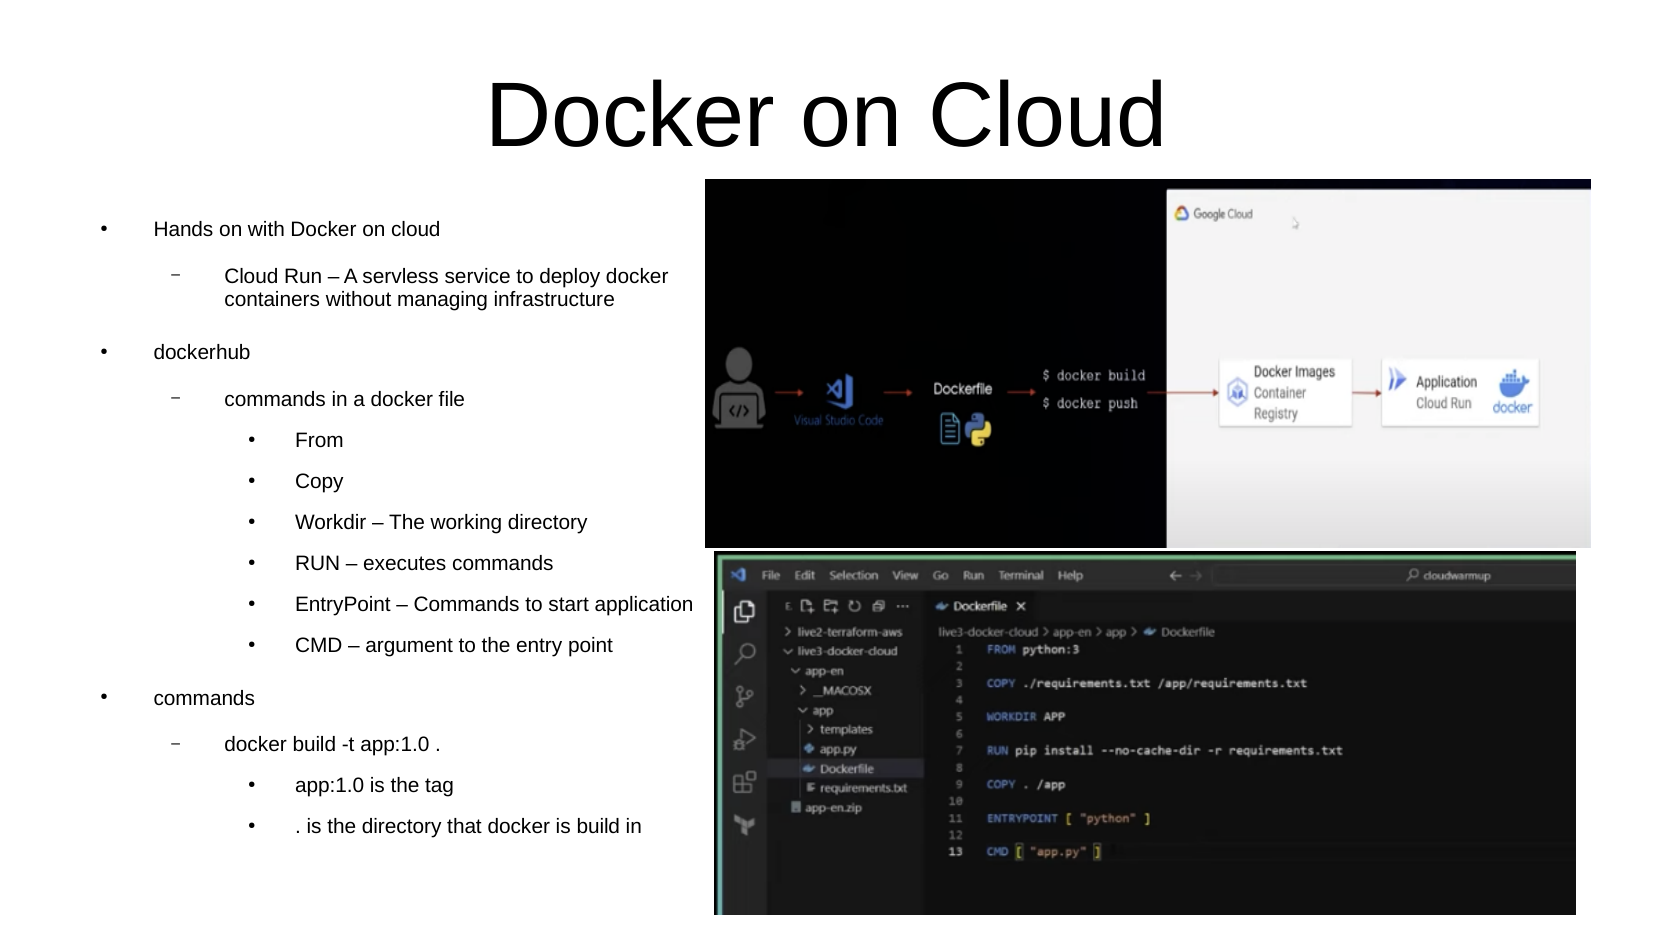

# Docker on Cloud
Hands on with Docker on cloud
Cloud Run – A servless service to deploy docker
containers without managing infrastructure
dockerhub
commands in a docker file
From
Copy
Workdir – The working directory
RUN – executes commands
EntryPoint – Commands to start application
CMD – argument to the entry point
commands
docker build -t app:1.0 .
app:1.0 is the tag
. is the directory that docker is build in